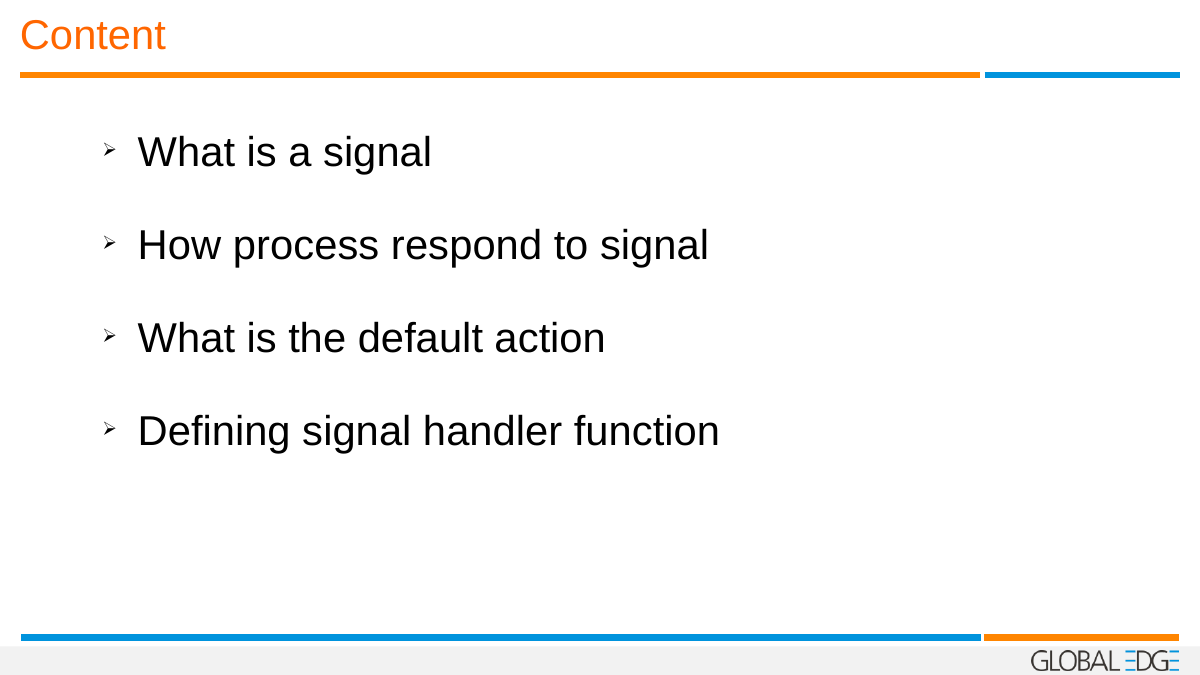

Content
Sdfsdfsd
#
What is a signal
How process respond to signal
What is the default action
Defining signal handler function